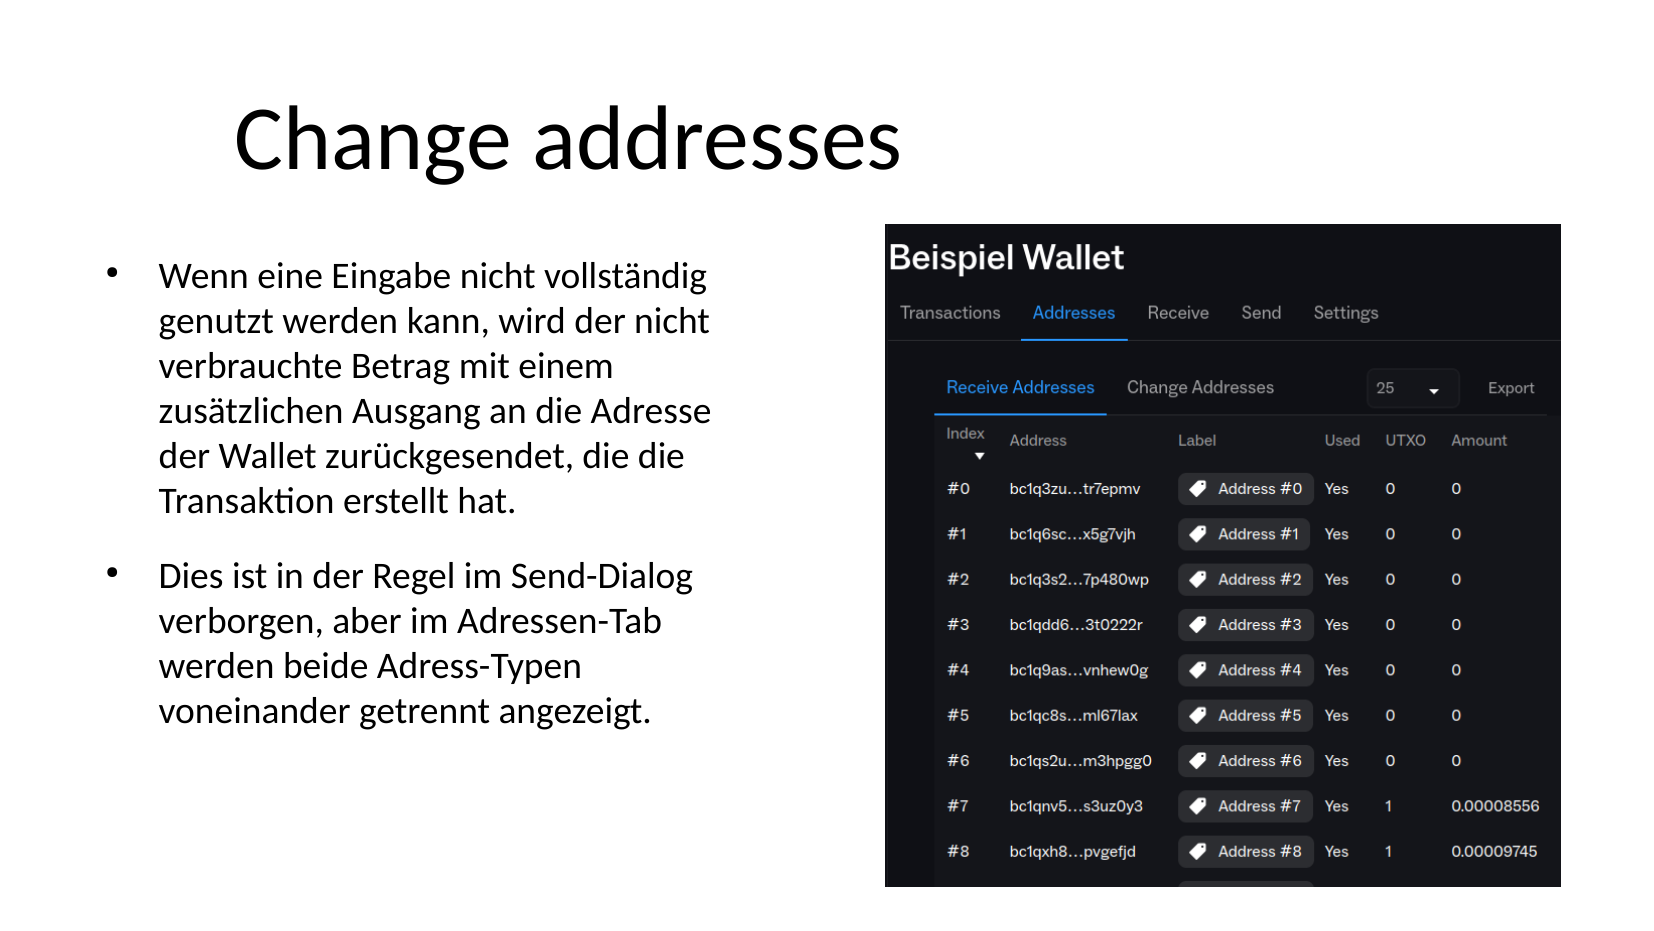

# Change addresses
Wenn eine Eingabe nicht vollständig genutzt werden kann, wird der nicht verbrauchte Betrag mit einem zusätzlichen Ausgang an die Adresse der Wallet zurückgesendet, die die Transaktion erstellt hat.
Dies ist in der Regel im Send-Dialog verborgen, aber im Adressen-Tab werden beide Adress-Typen voneinander getrennt angezeigt.